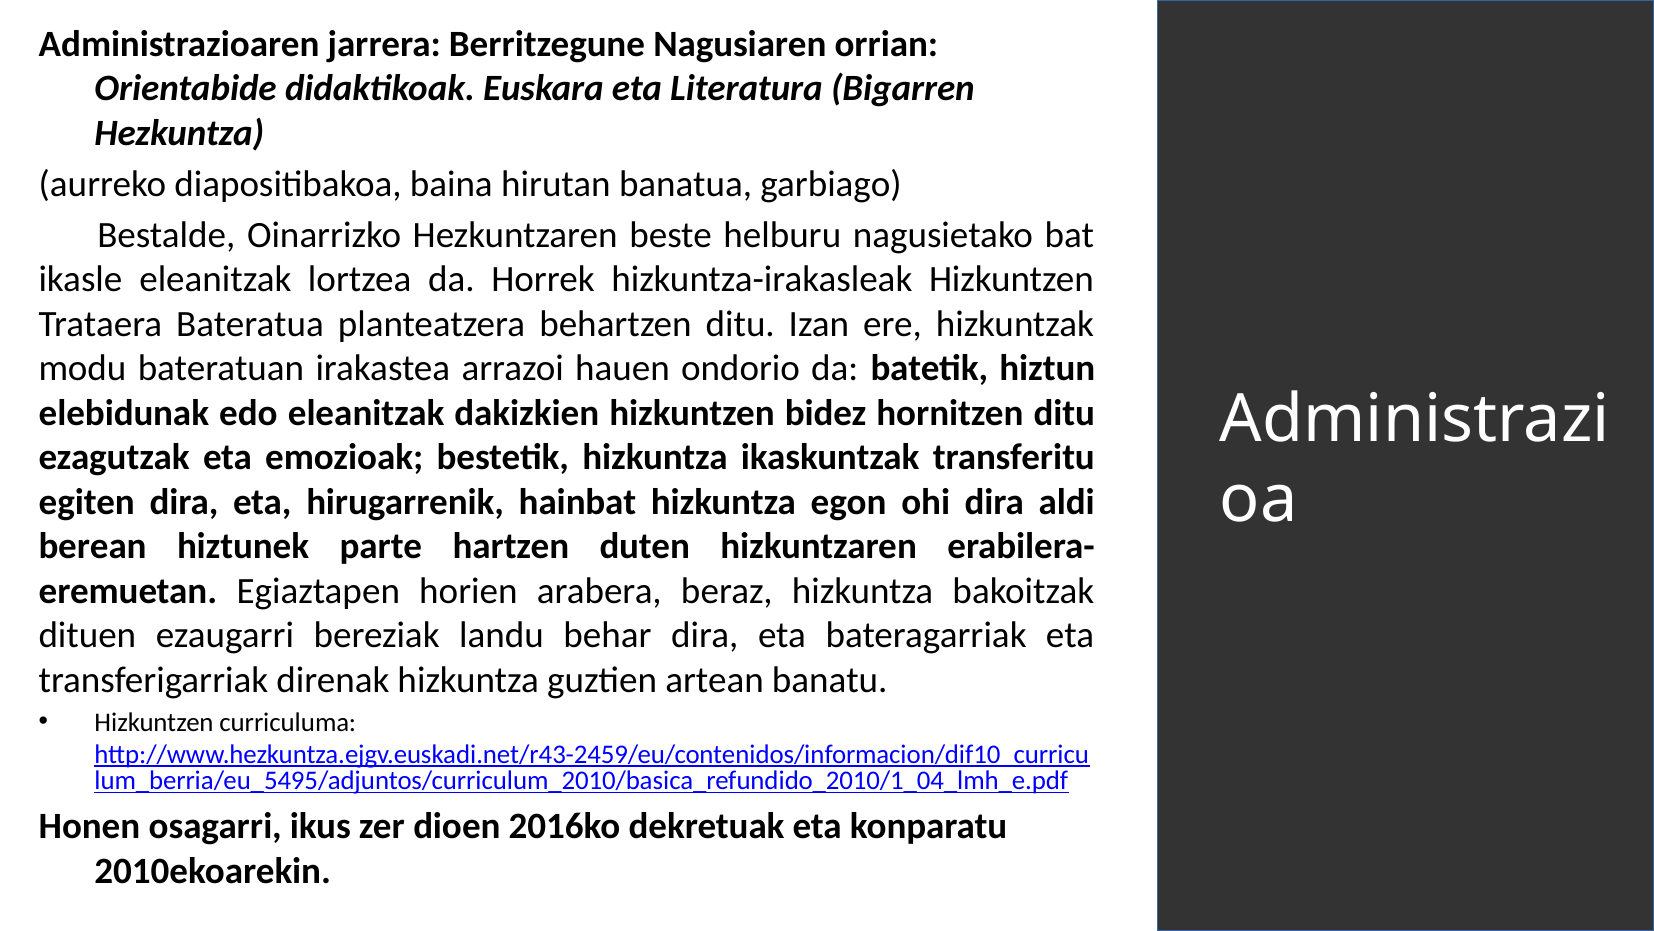

# Administrazioaren jarrera: Berritzegune Nagusiaren orrian: Orientabide didaktikoak. Euskara eta Literatura (Bigarren Hezkuntza)
(aurreko diapositibakoa, baina hirutan banatua, garbiago)
Bestalde, Oinarrizko Hezkuntzaren beste helburu nagusietako bat ikasle eleanitzak lortzea da. Horrek hizkuntza-irakasleak Hizkuntzen Trataera Bateratua planteatzera behartzen ditu. Izan ere, hizkuntzak modu bateratuan irakastea arrazoi hauen ondorio da: batetik, hiztun elebidunak edo eleanitzak dakizkien hizkuntzen bidez hornitzen ditu ezagutzak eta emozioak; bestetik, hizkuntza ikaskuntzak transferitu egiten dira, eta, hirugarrenik, hainbat hizkuntza egon ohi dira aldi berean hiztunek parte hartzen duten hizkuntzaren erabilera-eremuetan. Egiaztapen horien arabera, beraz, hizkuntza bakoitzak dituen ezaugarri bereziak landu behar dira, eta bateragarriak eta transferigarriak direnak hizkuntza guztien artean banatu.
Hizkuntzen curriculuma: http://www.hezkuntza.ejgv.euskadi.net/r43-2459/eu/contenidos/informacion/dif10_curriculum_berria/eu_5495/adjuntos/curriculum_2010/basica_refundido_2010/1_04_lmh_e.pdf
Honen osagarri, ikus zer dioen 2016ko dekretuak eta konparatu 2010ekoarekin.
Administrazioa